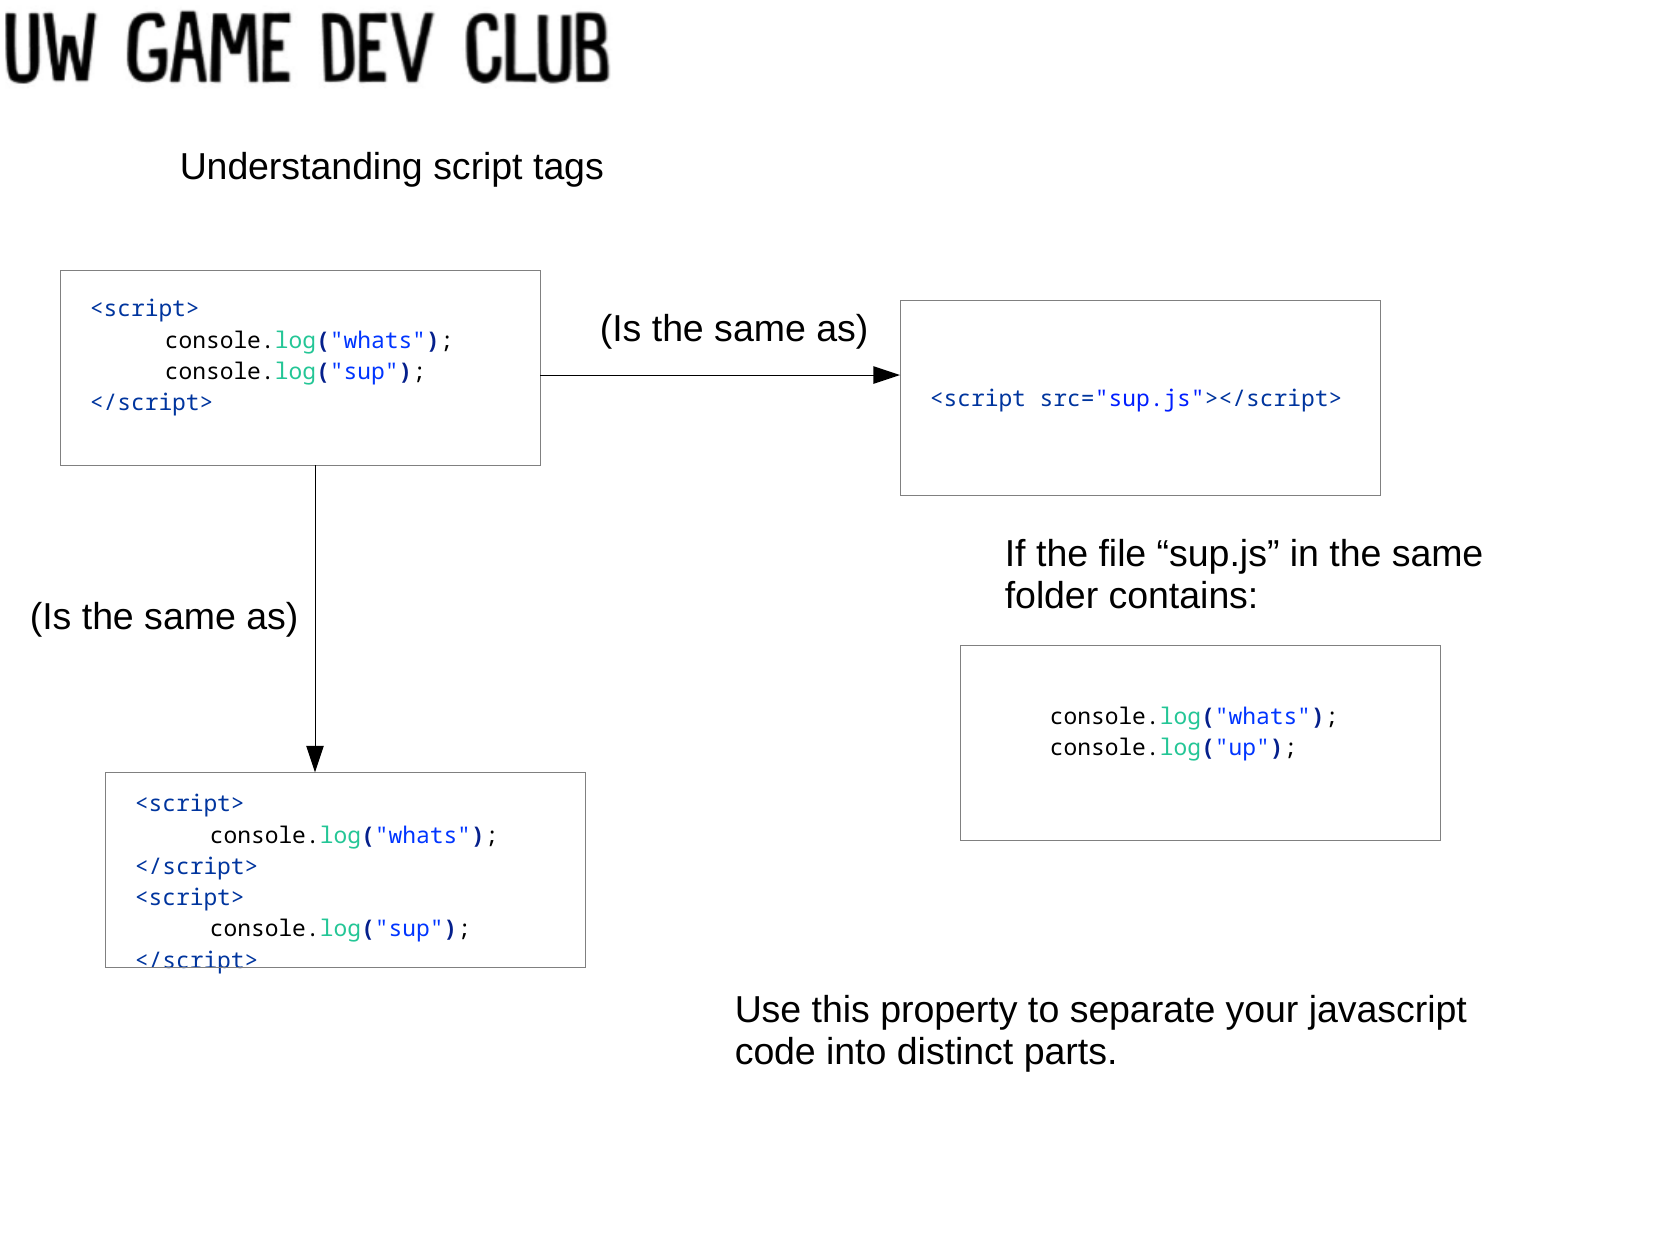

Understanding script tags
<script>
	console.log("whats");
	console.log("sup");
</script>
(Is the same as)
<script src="sup.js"></script>
If the file “sup.js” in the same folder contains:
(Is the same as)
console.log("whats");
console.log("up");
<script>
	console.log("whats");
</script>
<script>
	console.log("sup");
</script>
Use this property to separate your javascript code into distinct parts.